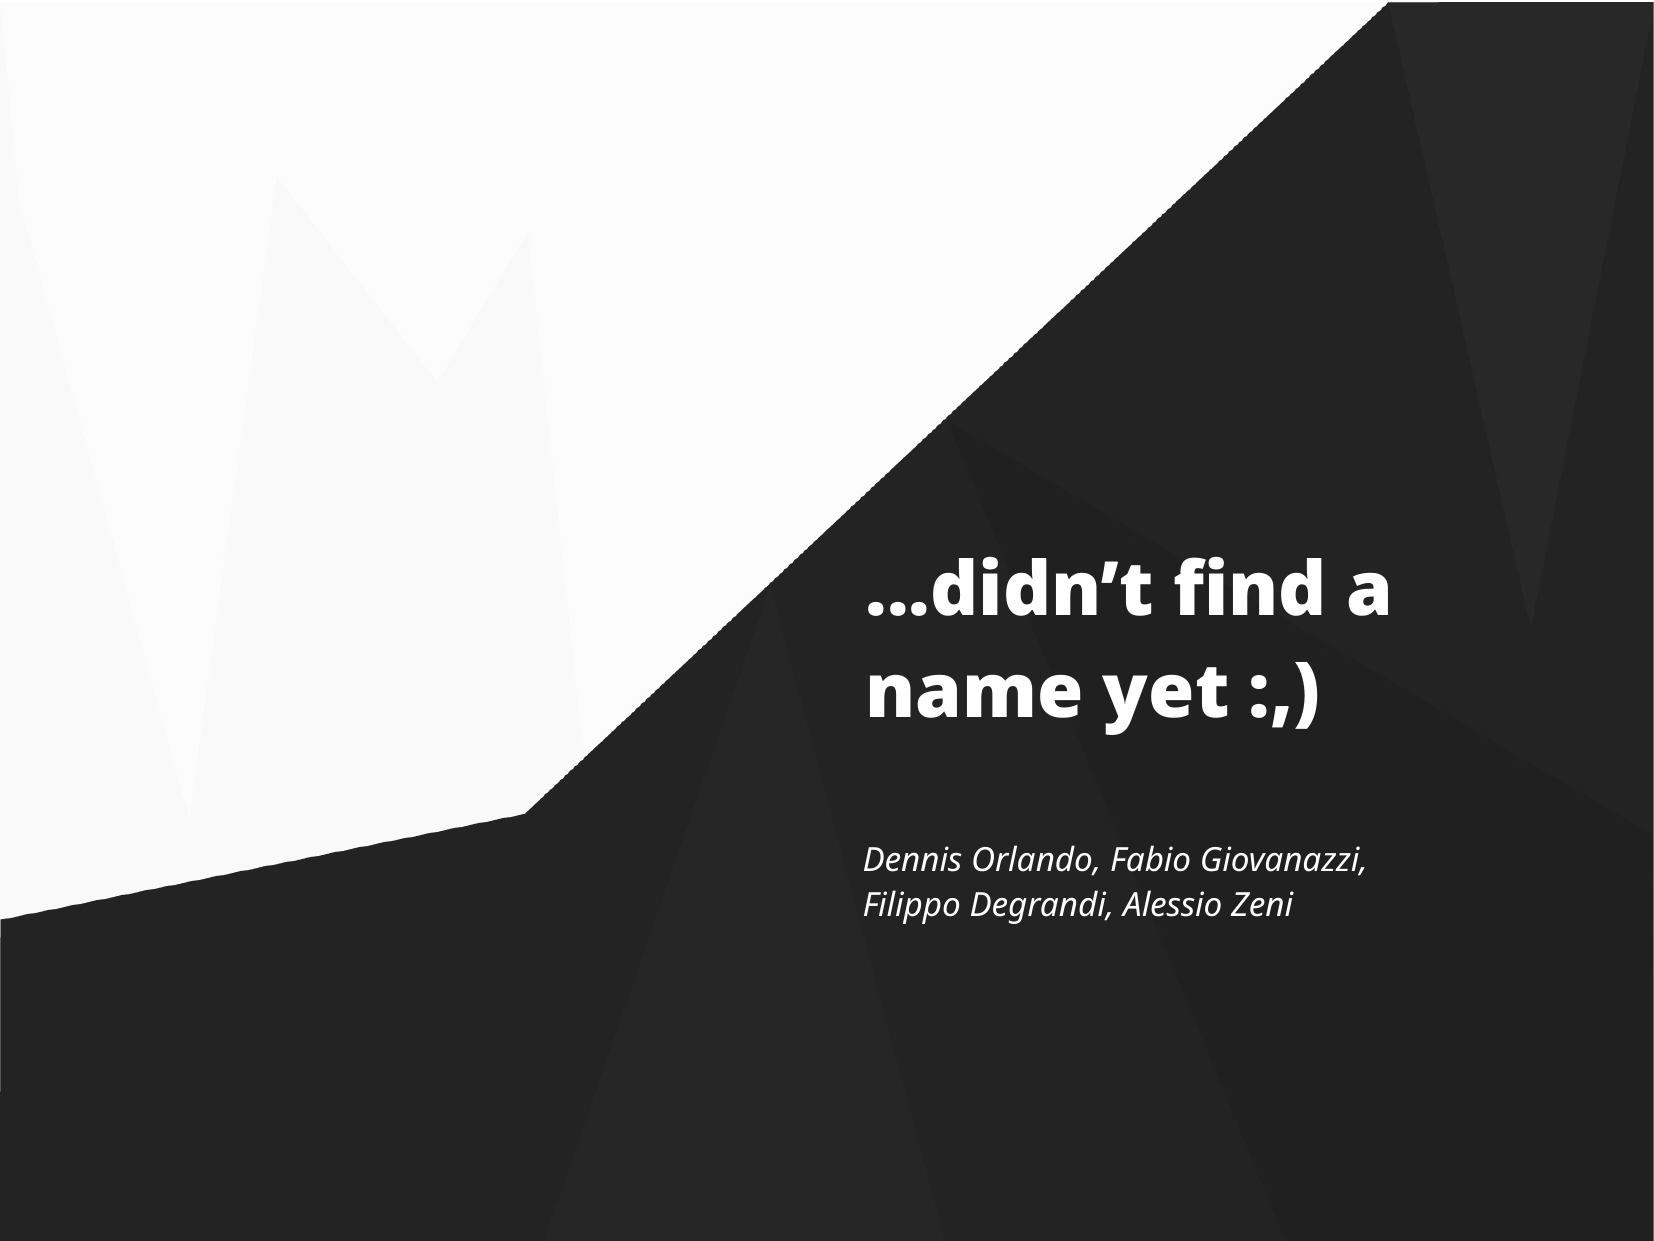

# ...didn’t find a name yet :,)
Dennis Orlando, Fabio Giovanazzi, Filippo Degrandi, Alessio Zeni